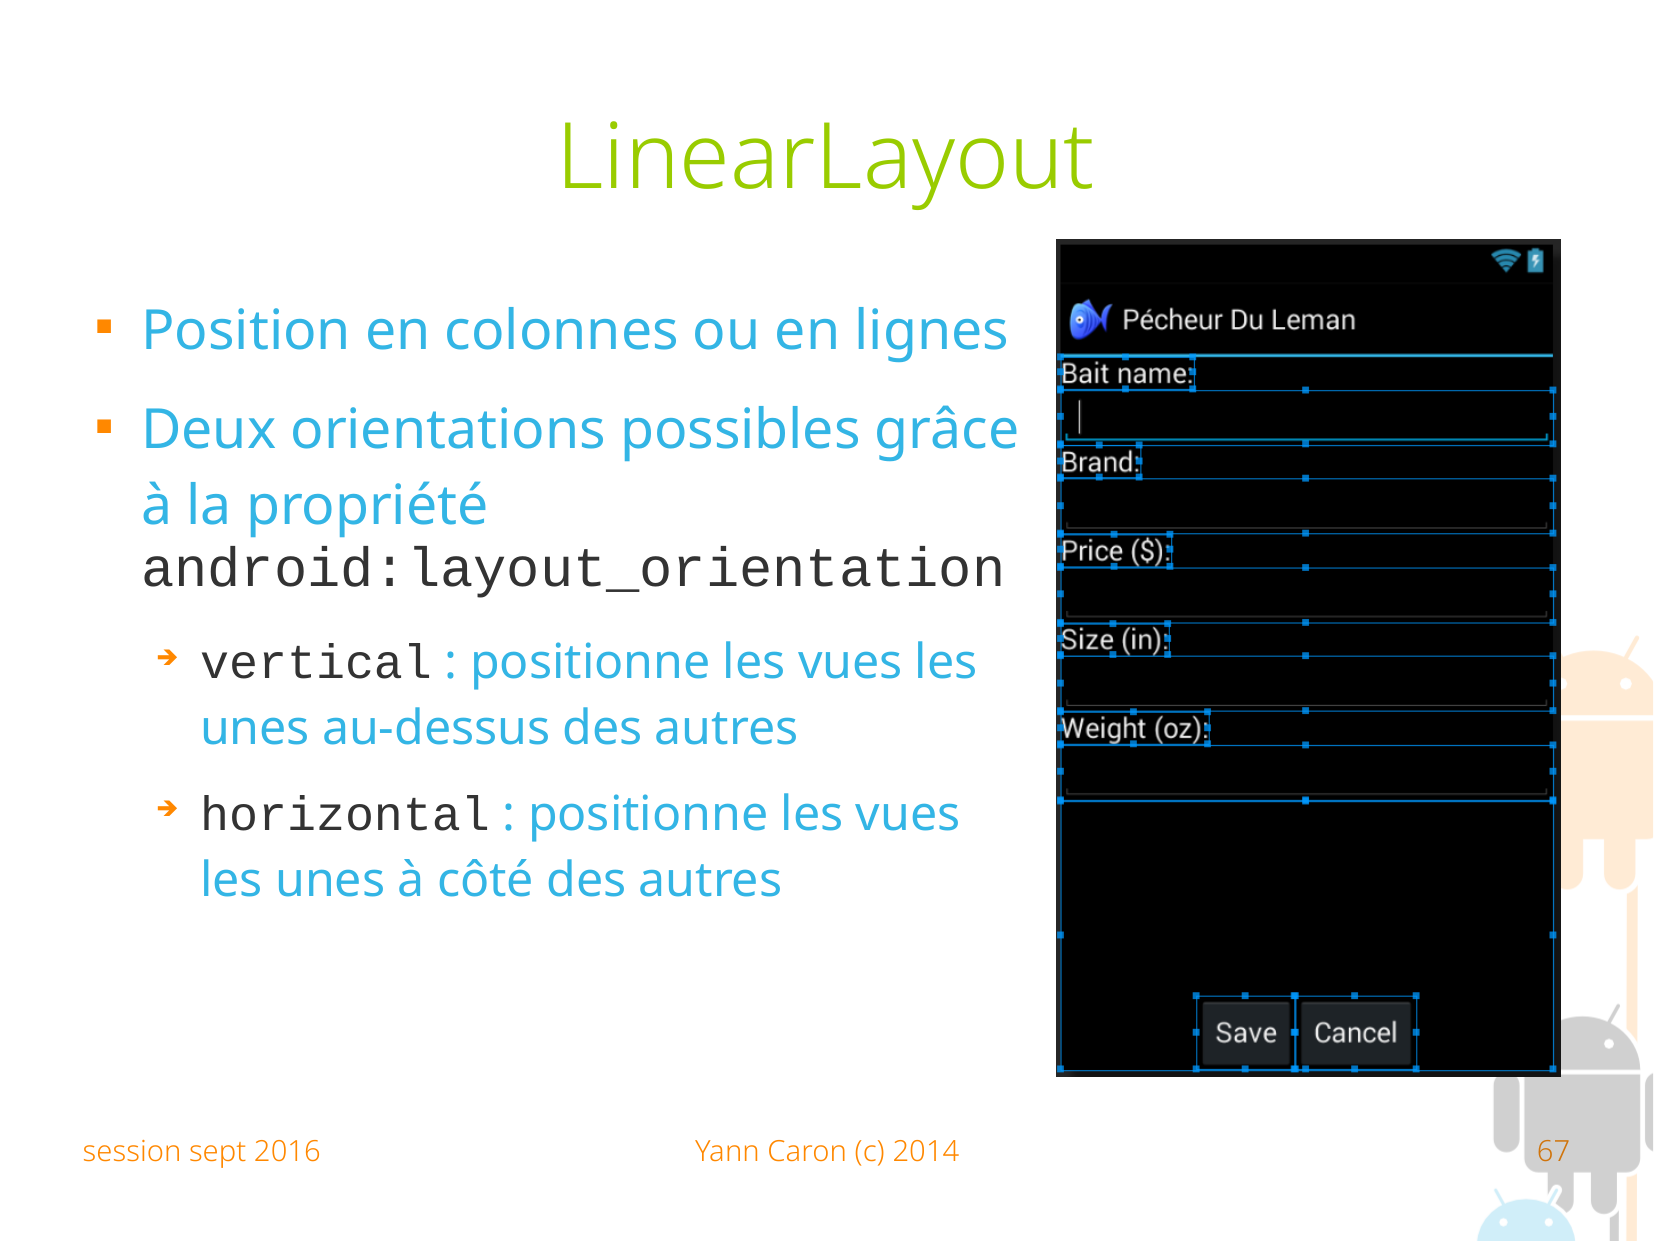

# LinearLayout
Position en colonnes ou en lignes
Deux orientations possibles grâce à la propriété android:layout_orientation
vertical : positionne les vues les unes au-dessus des autres
horizontal : positionne les vues les unes à côté des autres
session sept 2016
Yann Caron (c) 2014
67